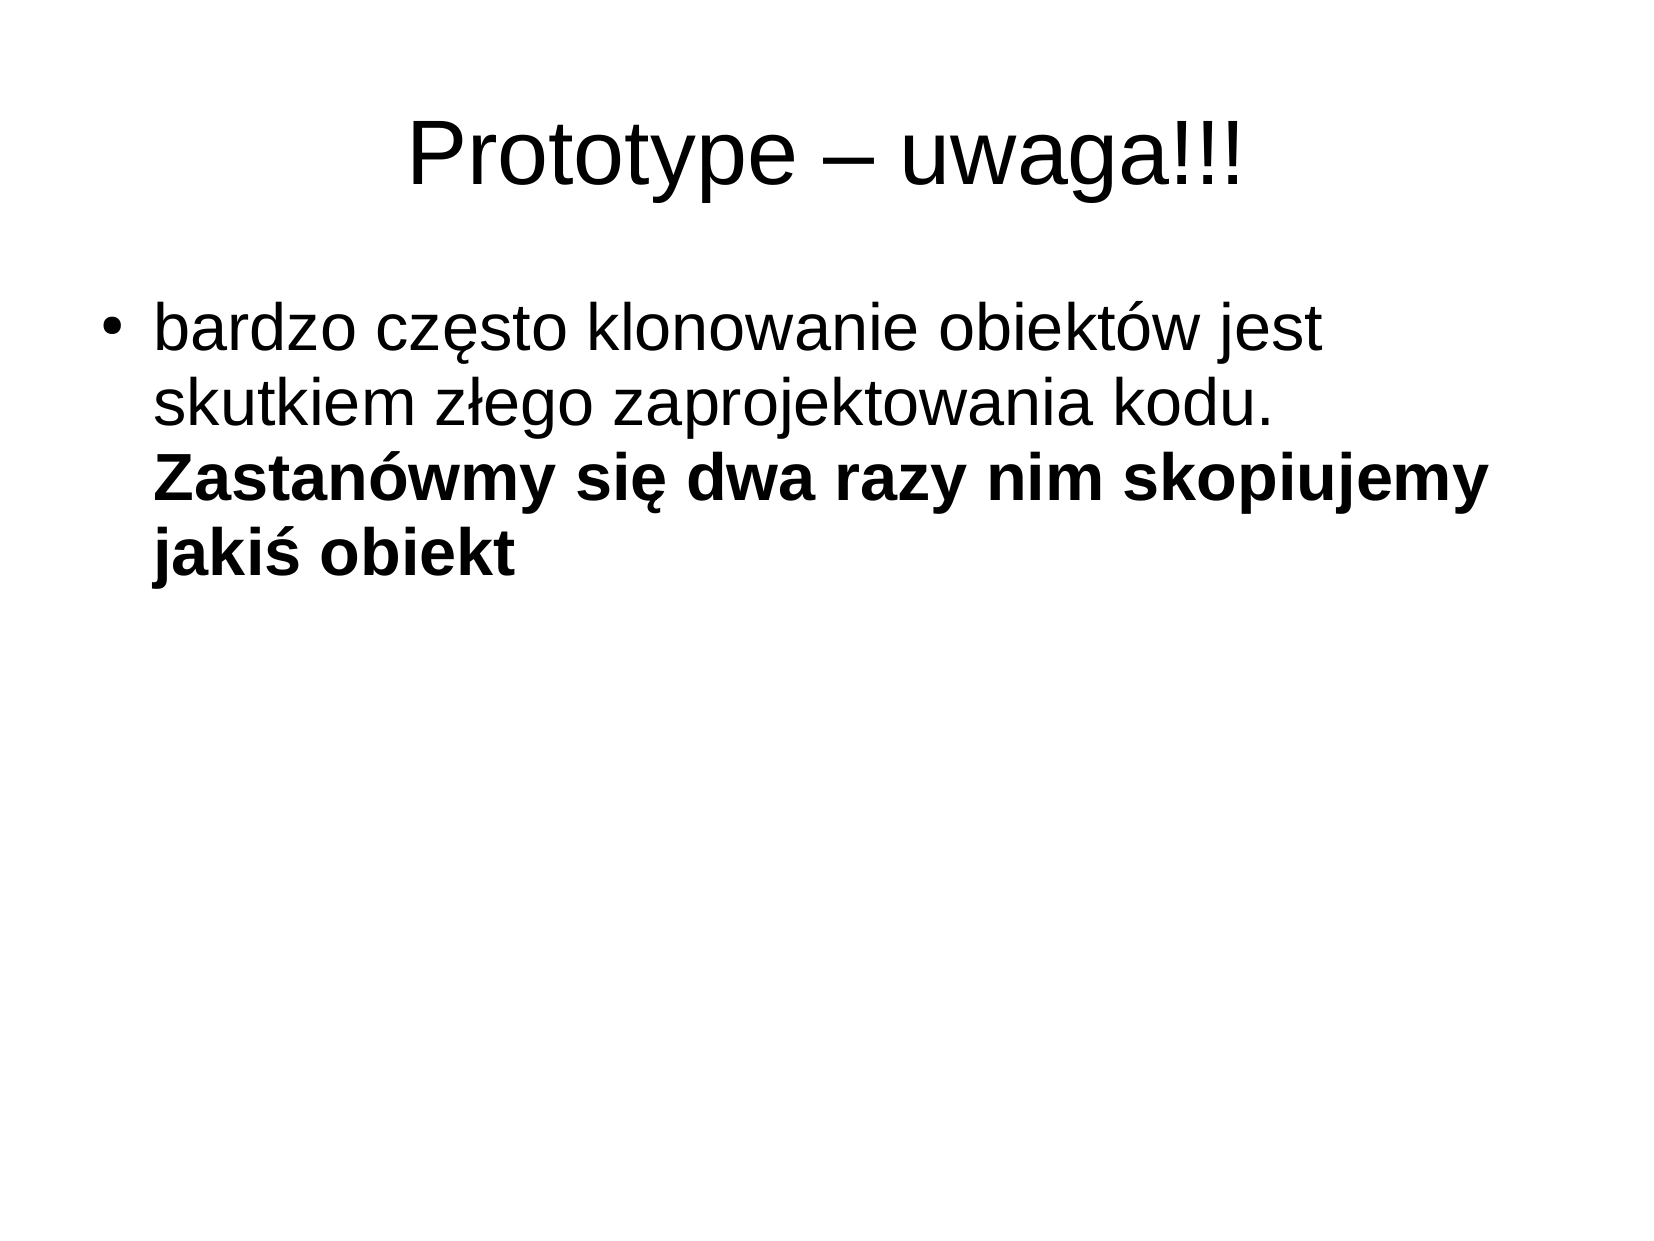

# Prototype – uwaga!!!
bardzo często klonowanie obiektów jest skutkiem złego zaprojektowania kodu. Zastanówmy się dwa razy nim skopiujemy jakiś obiekt